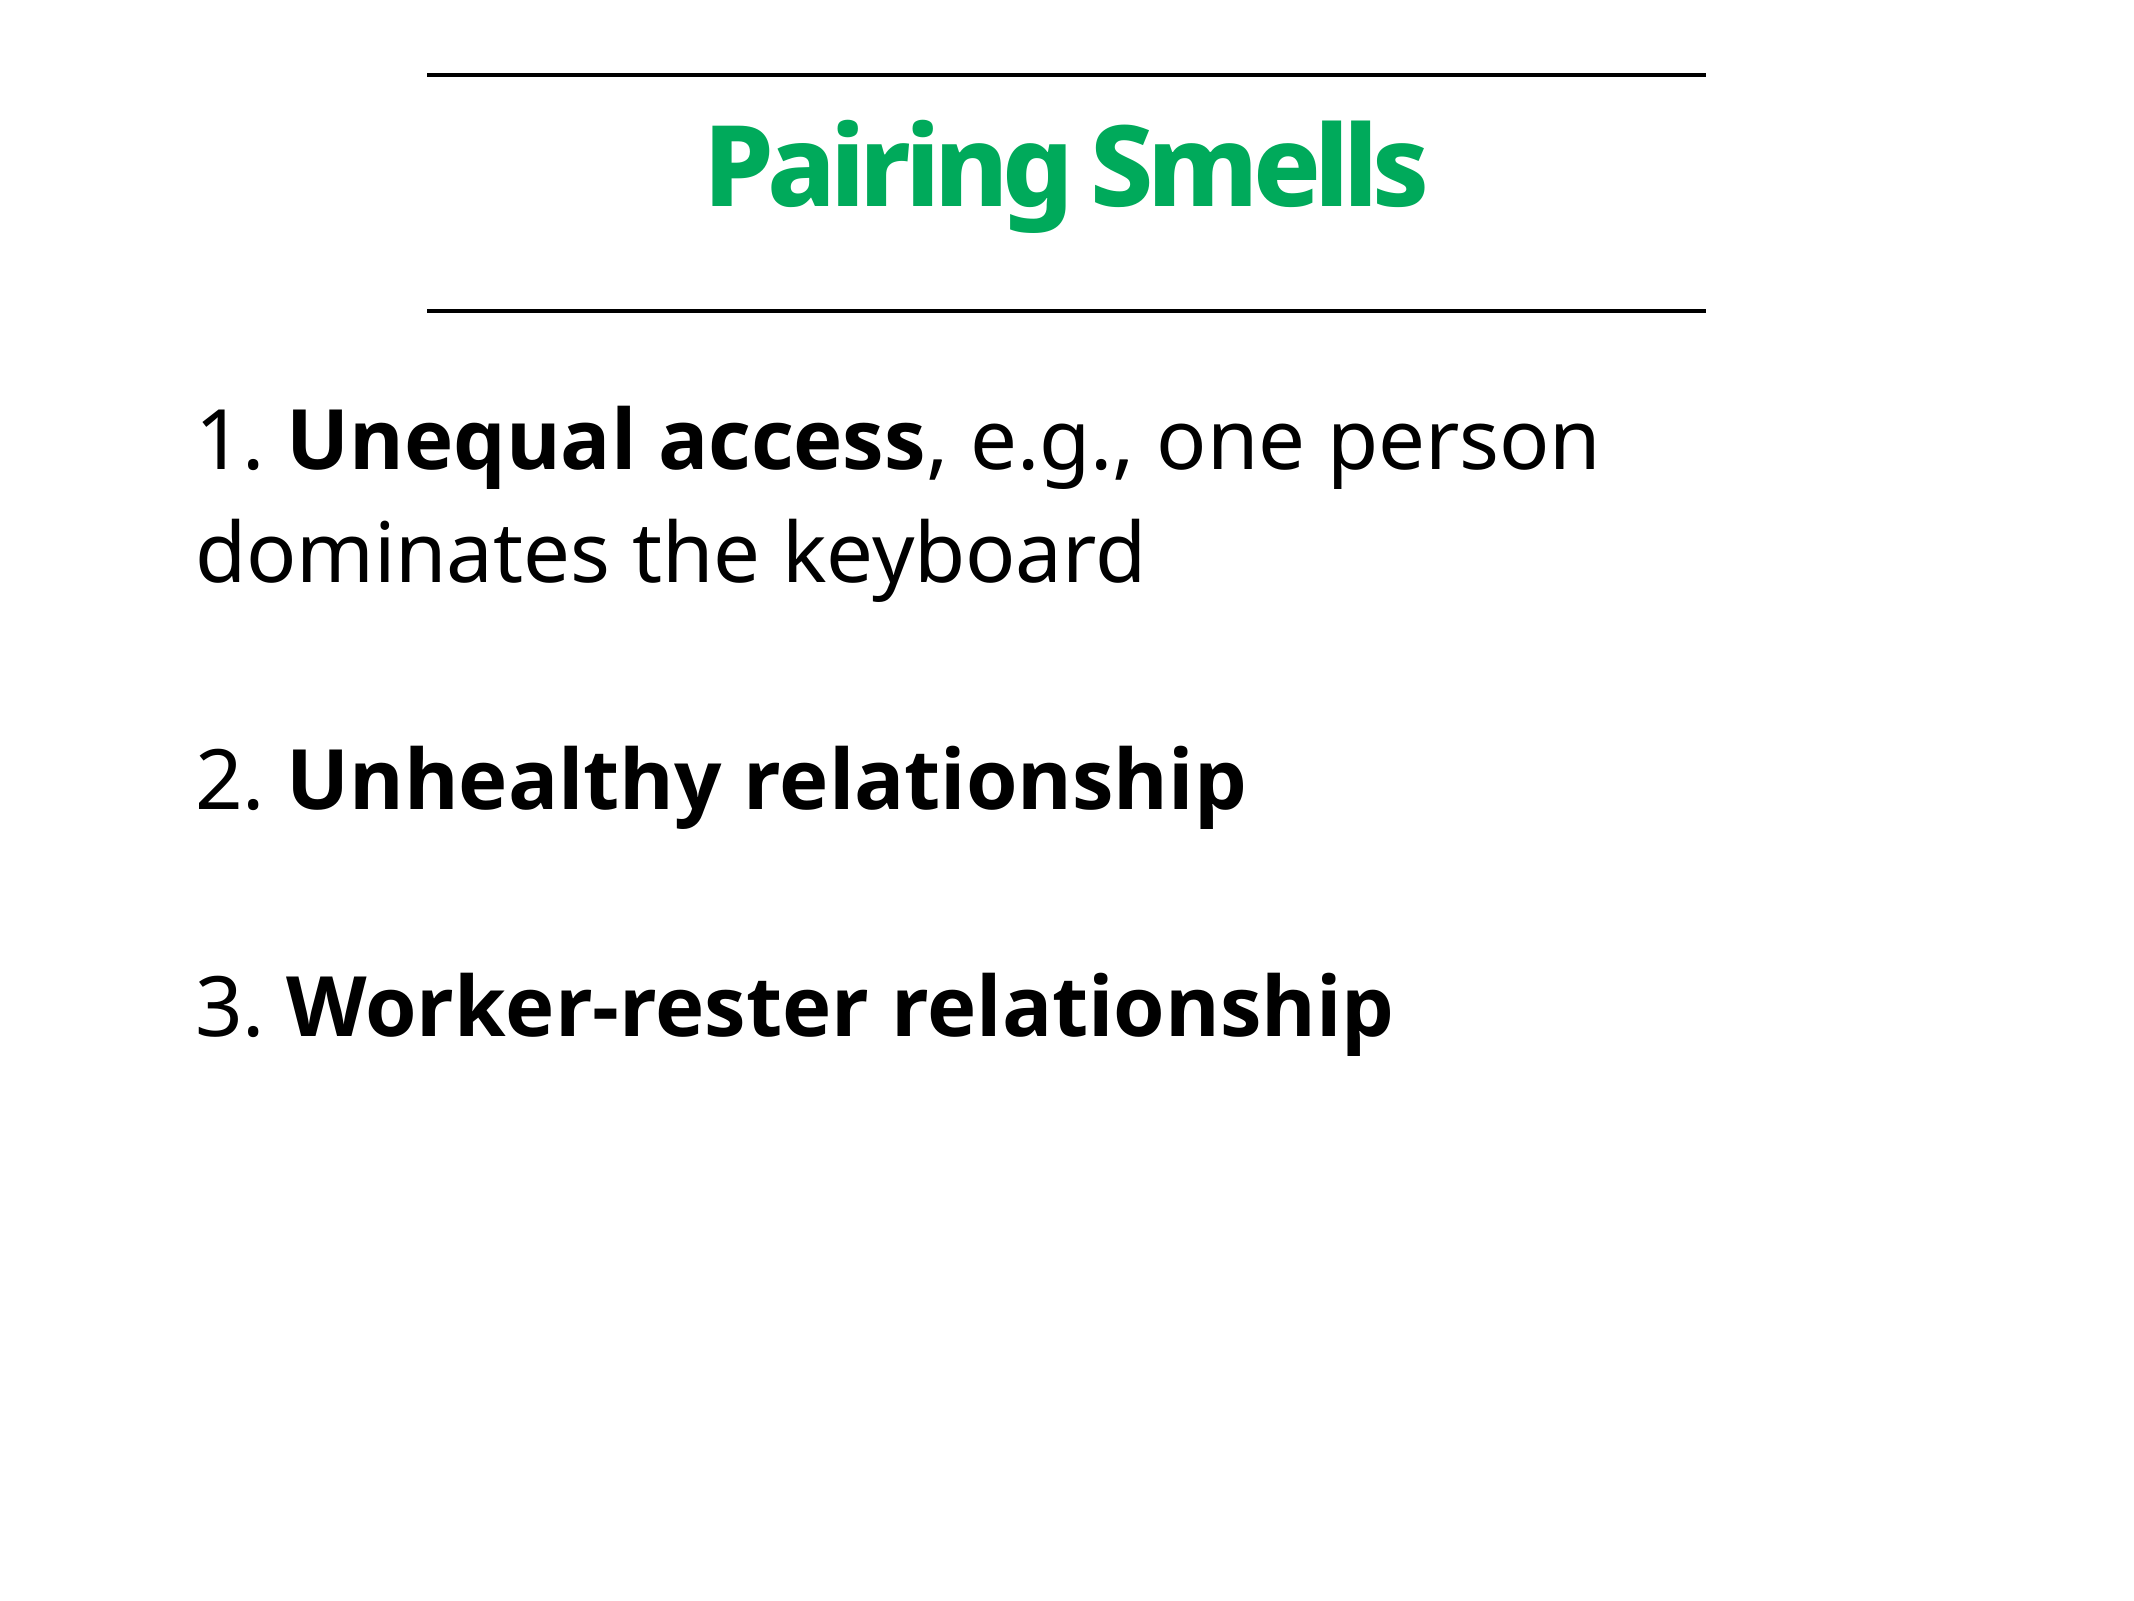

# Pairing Smells
1. Unequal access, e.g., one person dominates the keyboard
2. Unhealthy relationship
3. Worker-rester relationship